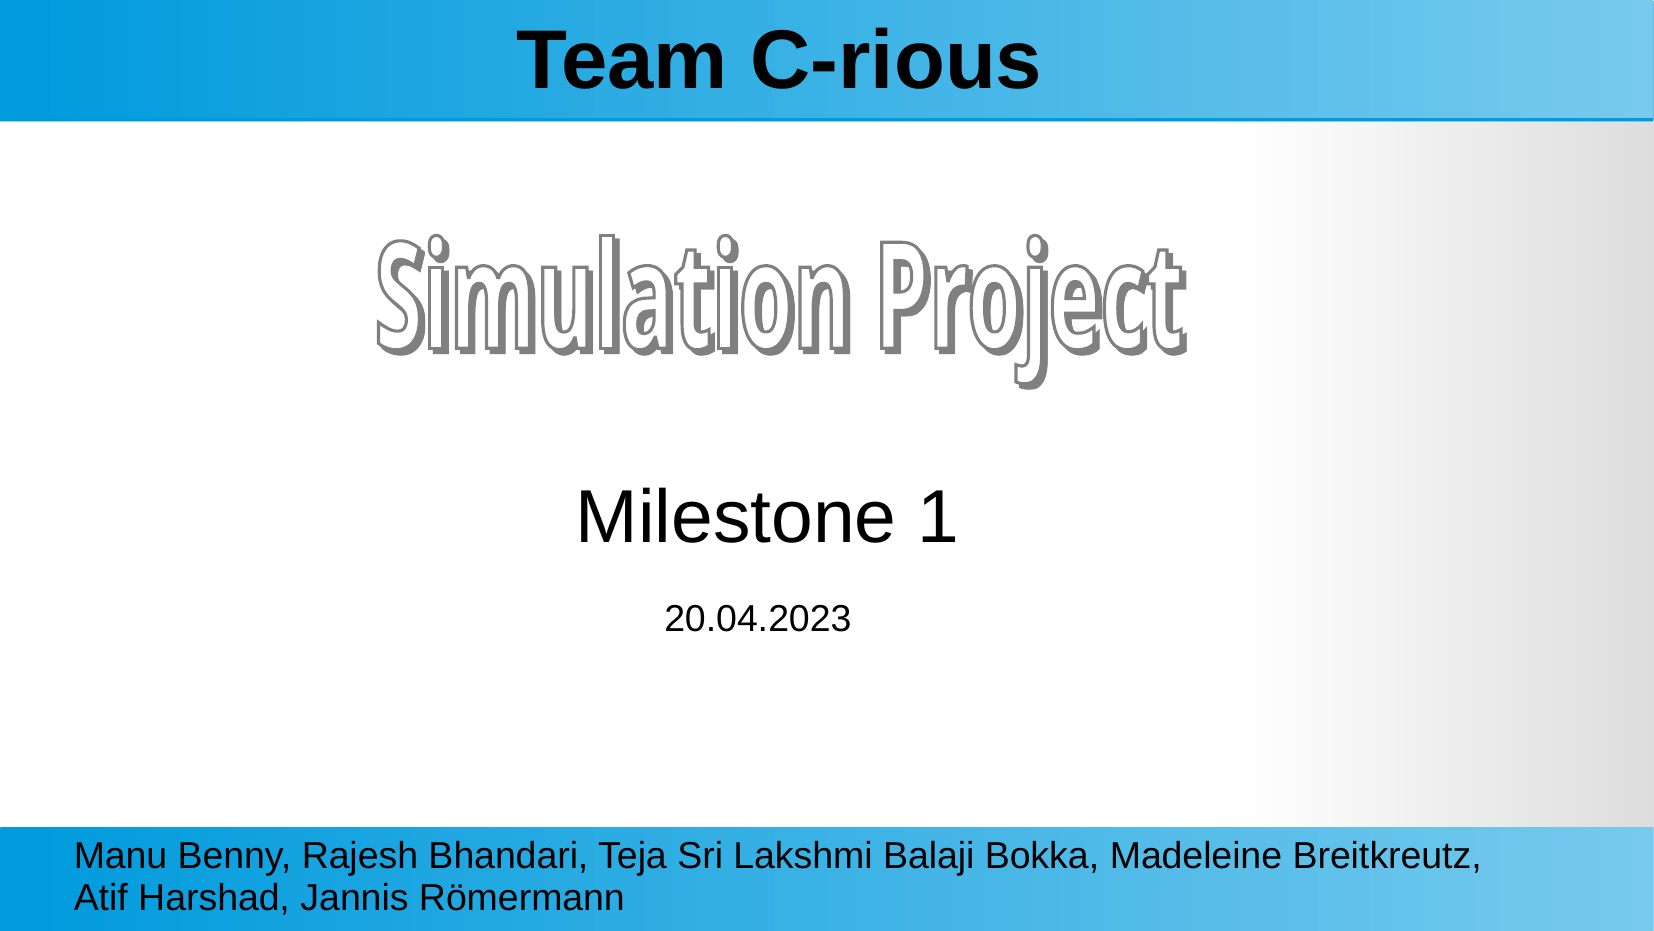

Team C-rious
Simulation Project
Milestone 1
20.04.2023
Manu Benny, Rajesh Bhandari, Teja Sri Lakshmi Balaji Bokka, Madeleine Breitkreutz,
Atif Harshad, Jannis Römermann